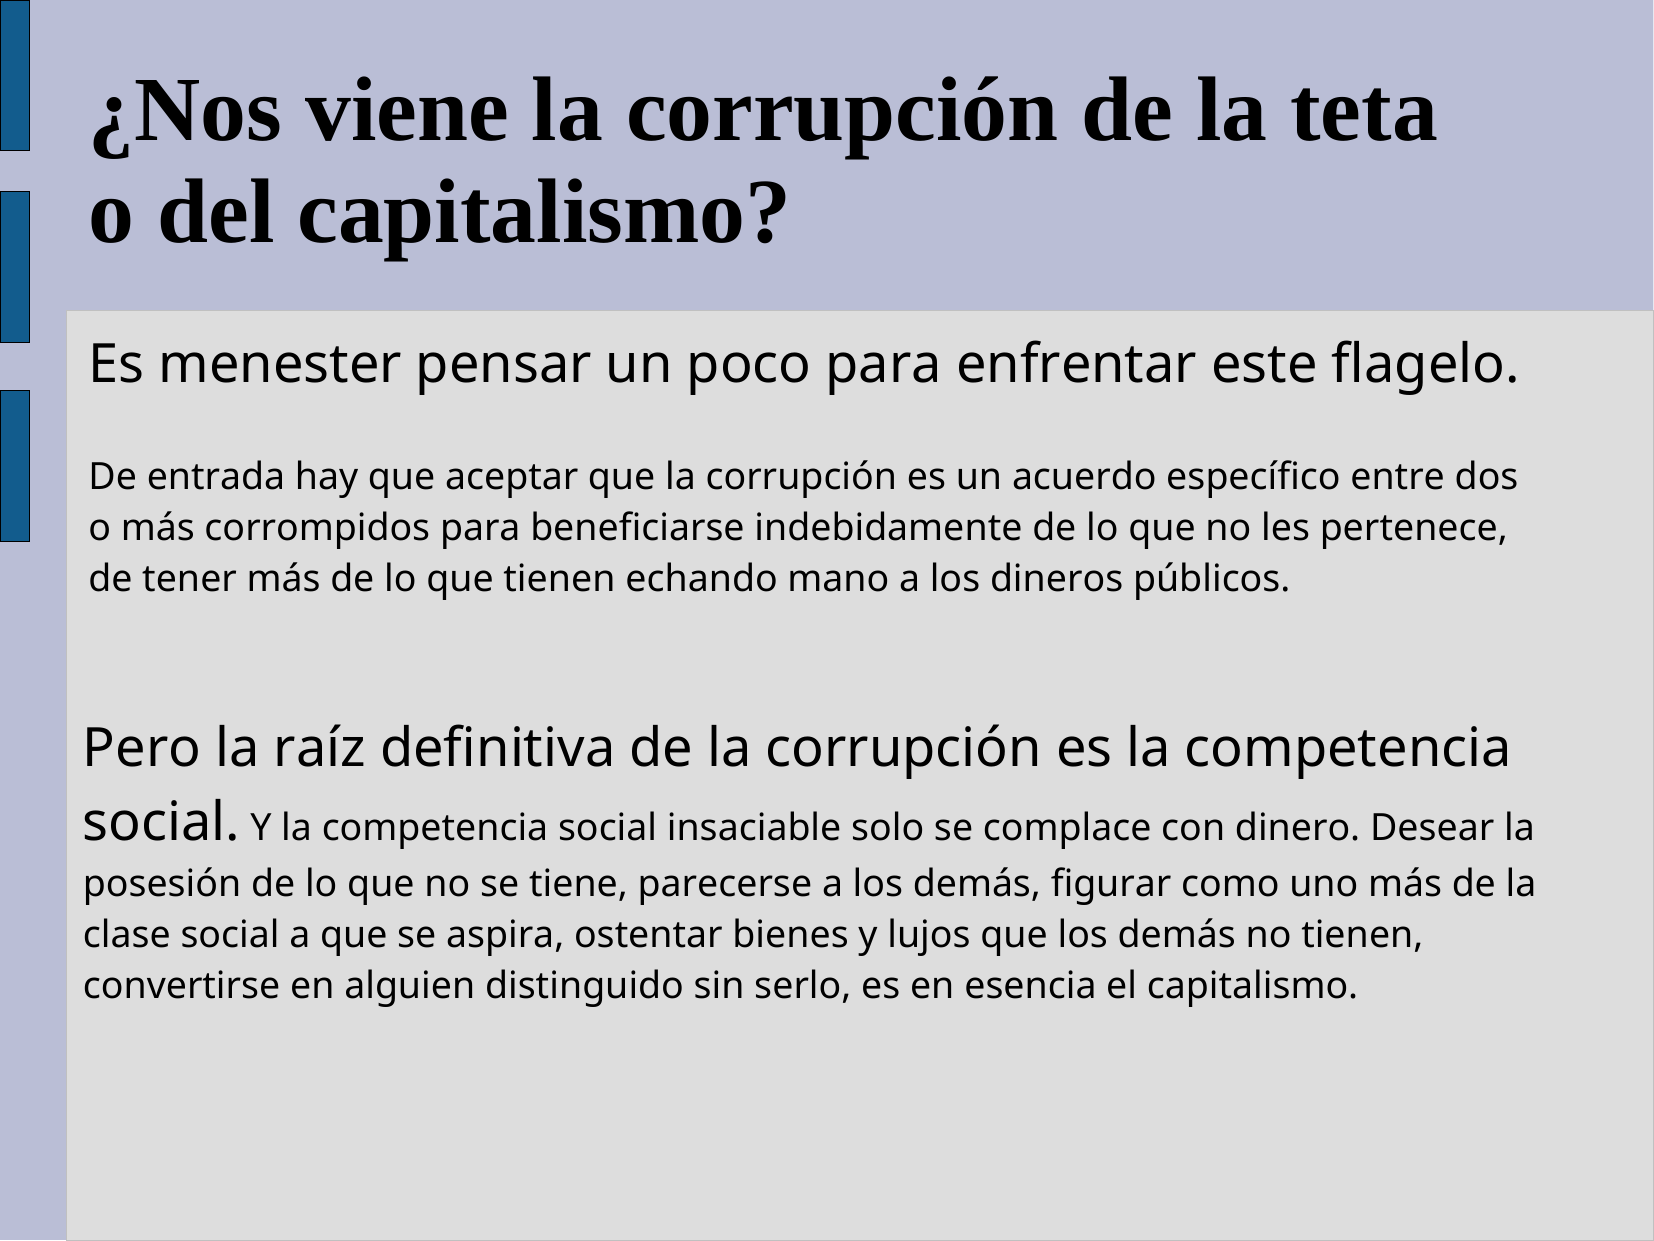

¿Nos viene la corrupción de la teta o del capitalismo?
Es menester pensar un poco para enfrentar este flagelo.
De entrada hay que aceptar que la corrupción es un acuerdo específico entre dos o más corrompidos para beneficiarse indebidamente de lo que no les pertenece, de tener más de lo que tienen echando mano a los dineros públicos.
Pero la raíz definitiva de la corrupción es la competencia social. Y la competencia social insaciable solo se complace con dinero. Desear la posesión de lo que no se tiene, parecerse a los demás, figurar como uno más de la clase social a que se aspira, ostentar bienes y lujos que los demás no tienen, convertirse en alguien distinguido sin serlo, es en esencia el capitalismo.